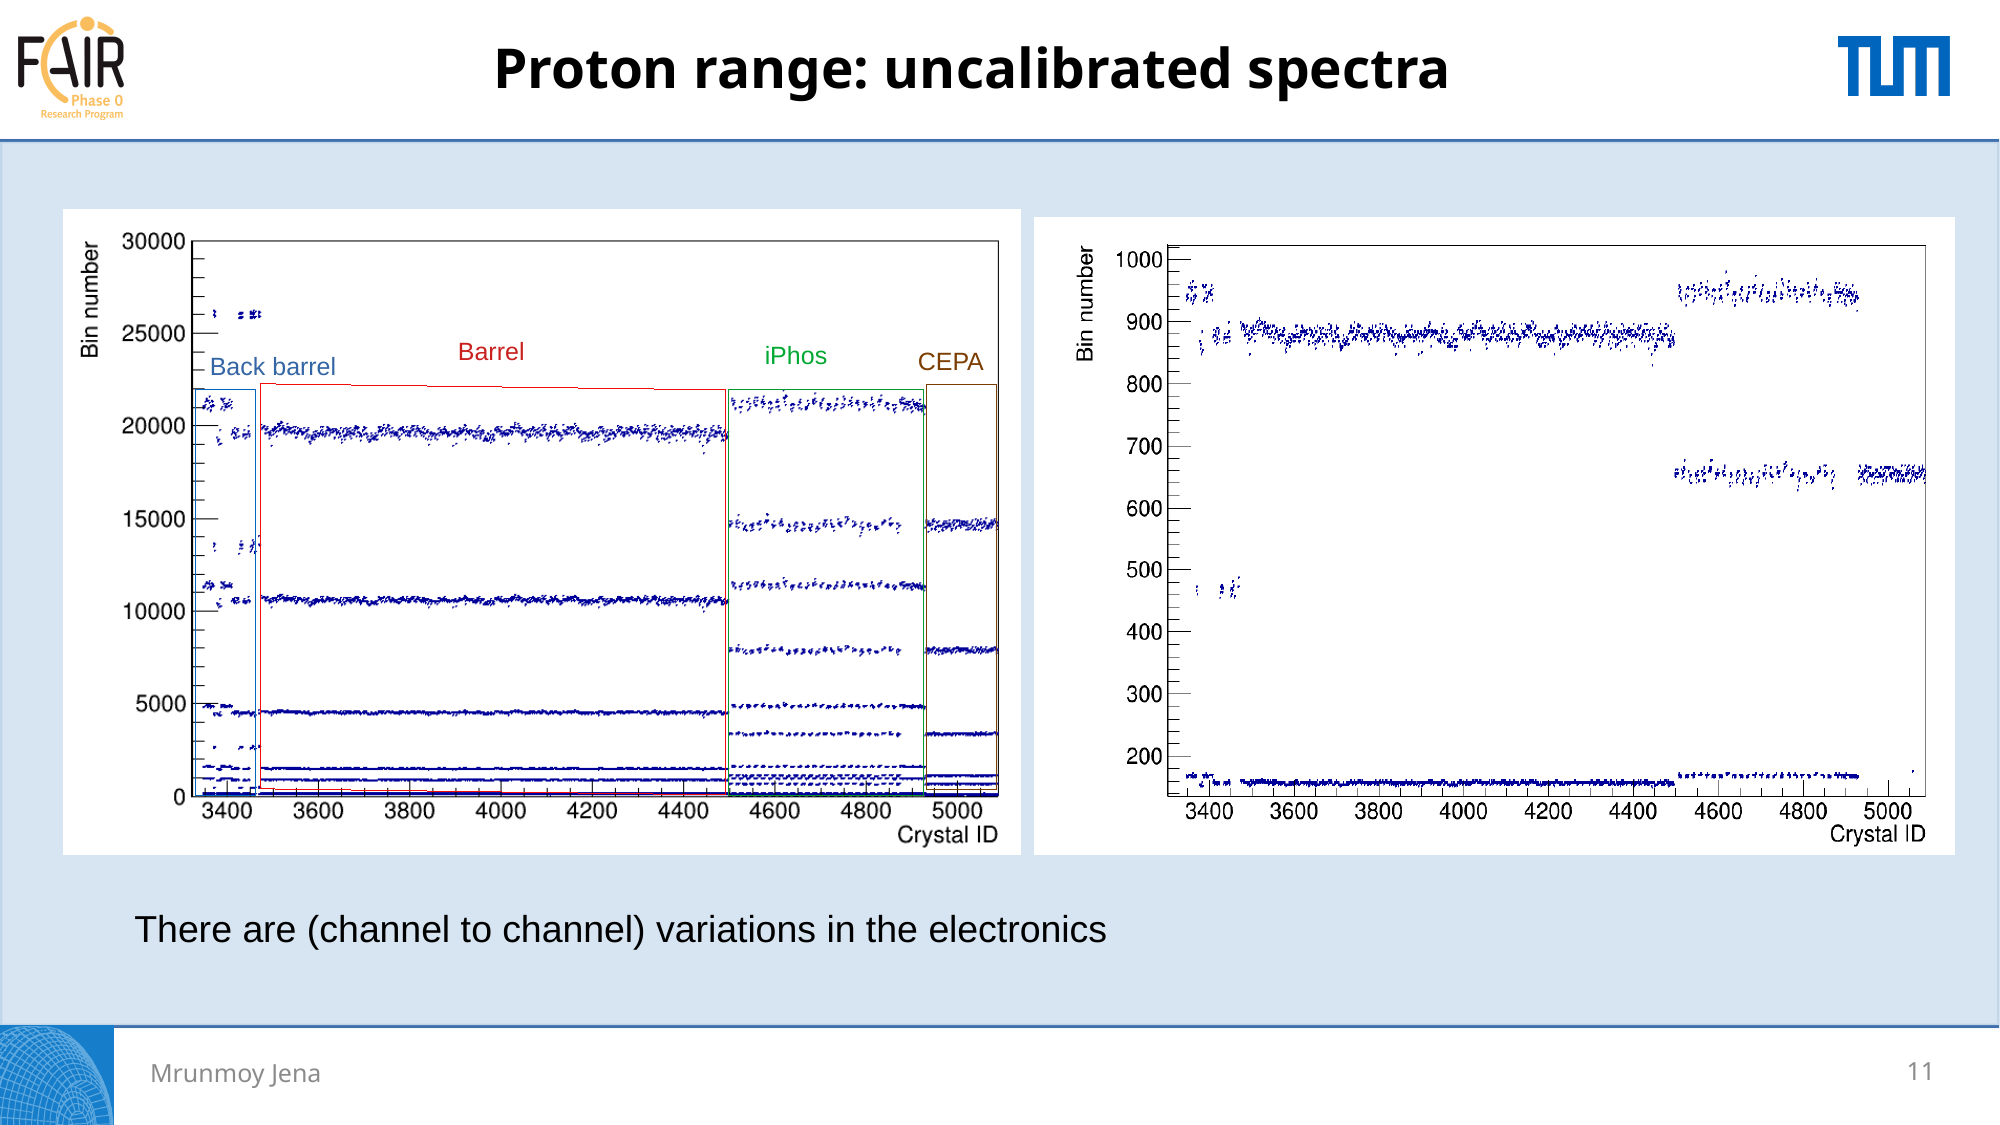

# Proton range: uncalibrated spectra
Barrel
iPhos
CEPA
Back barrel
There are (channel to channel) variations in the electronics
11